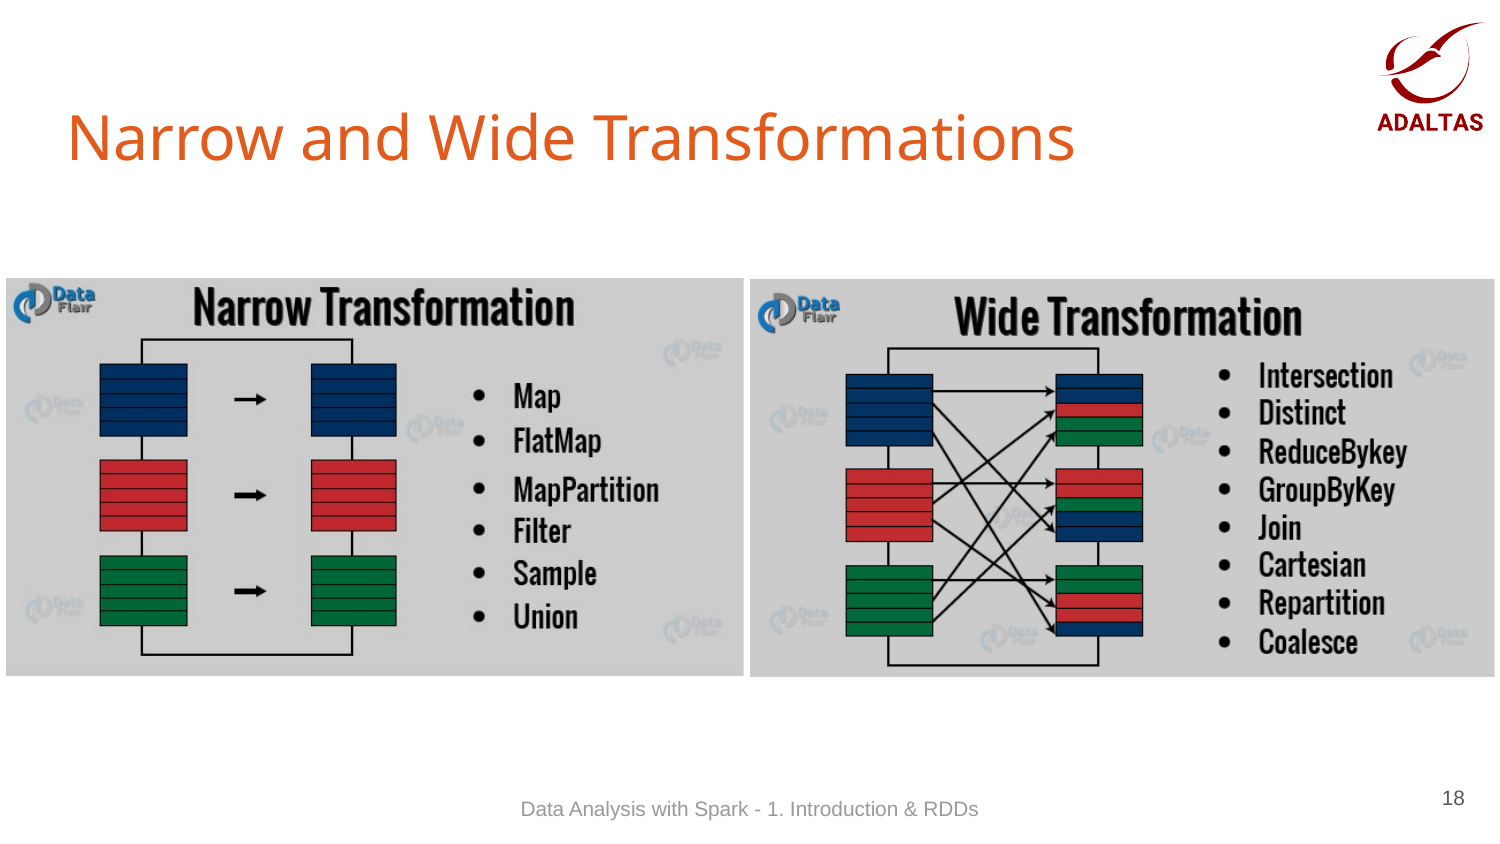

# Narrow and Wide Transformations
Data Analysis with Spark - 1. Introduction & RDDs